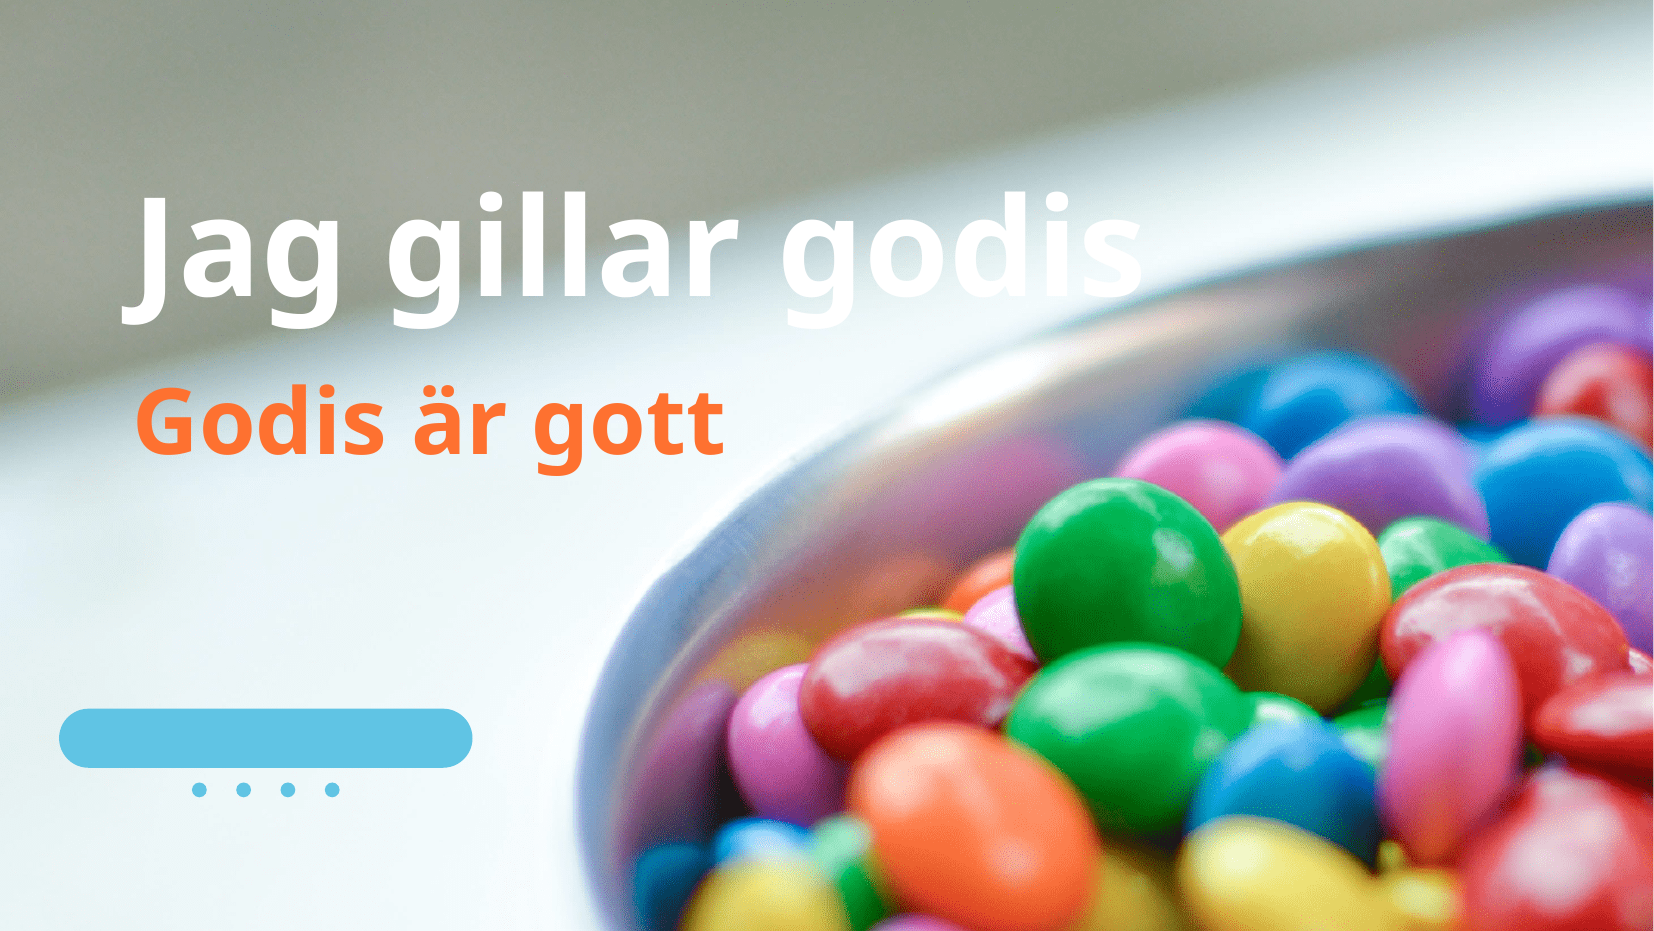

# Jag gillar godis
Godis är gott